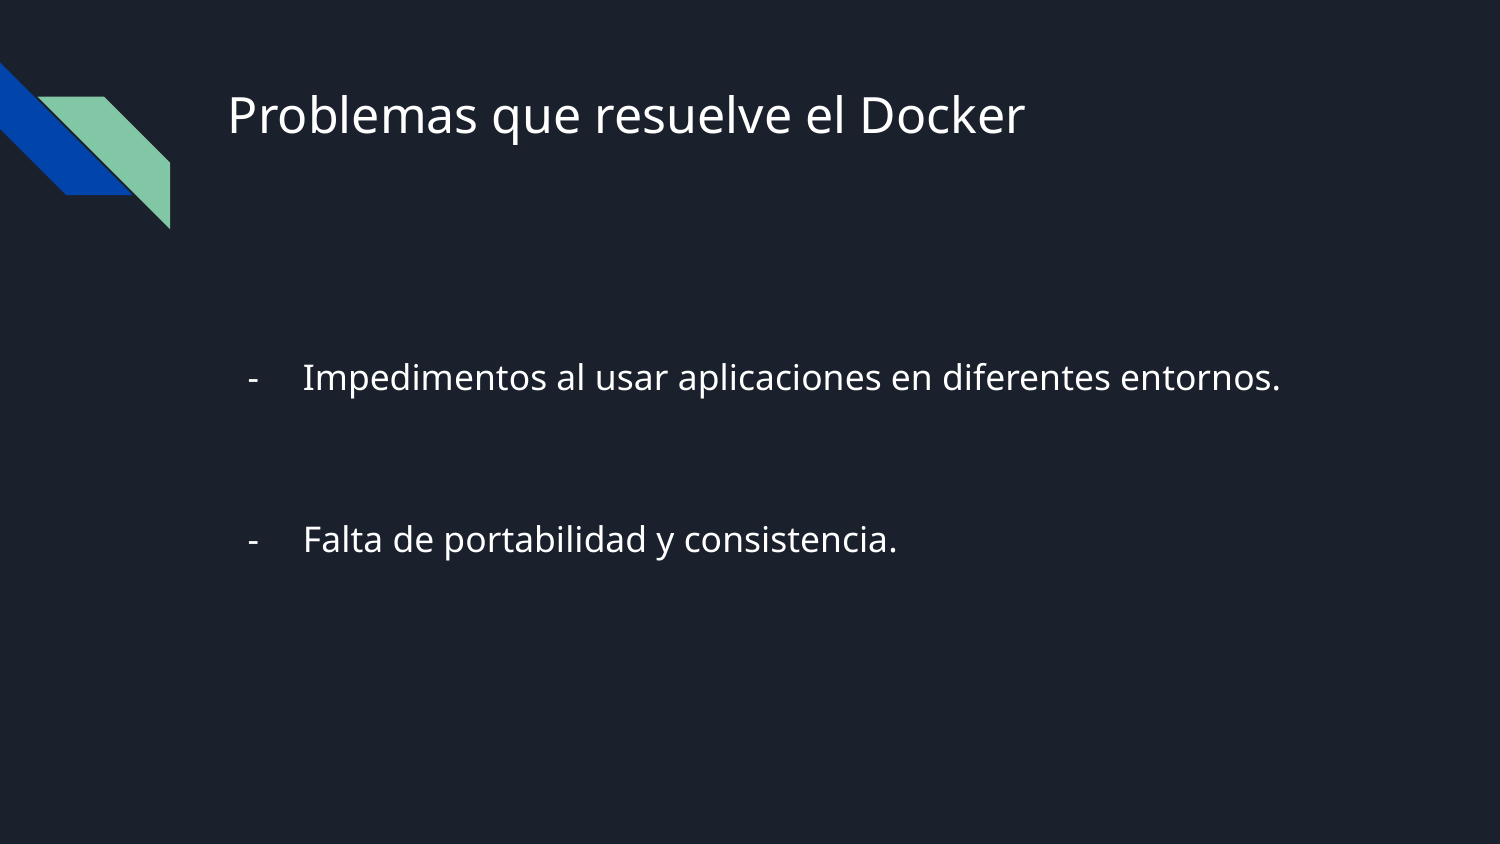

# Problemas que resuelve el Docker
Impedimentos al usar aplicaciones en diferentes entornos.
Falta de portabilidad y consistencia.